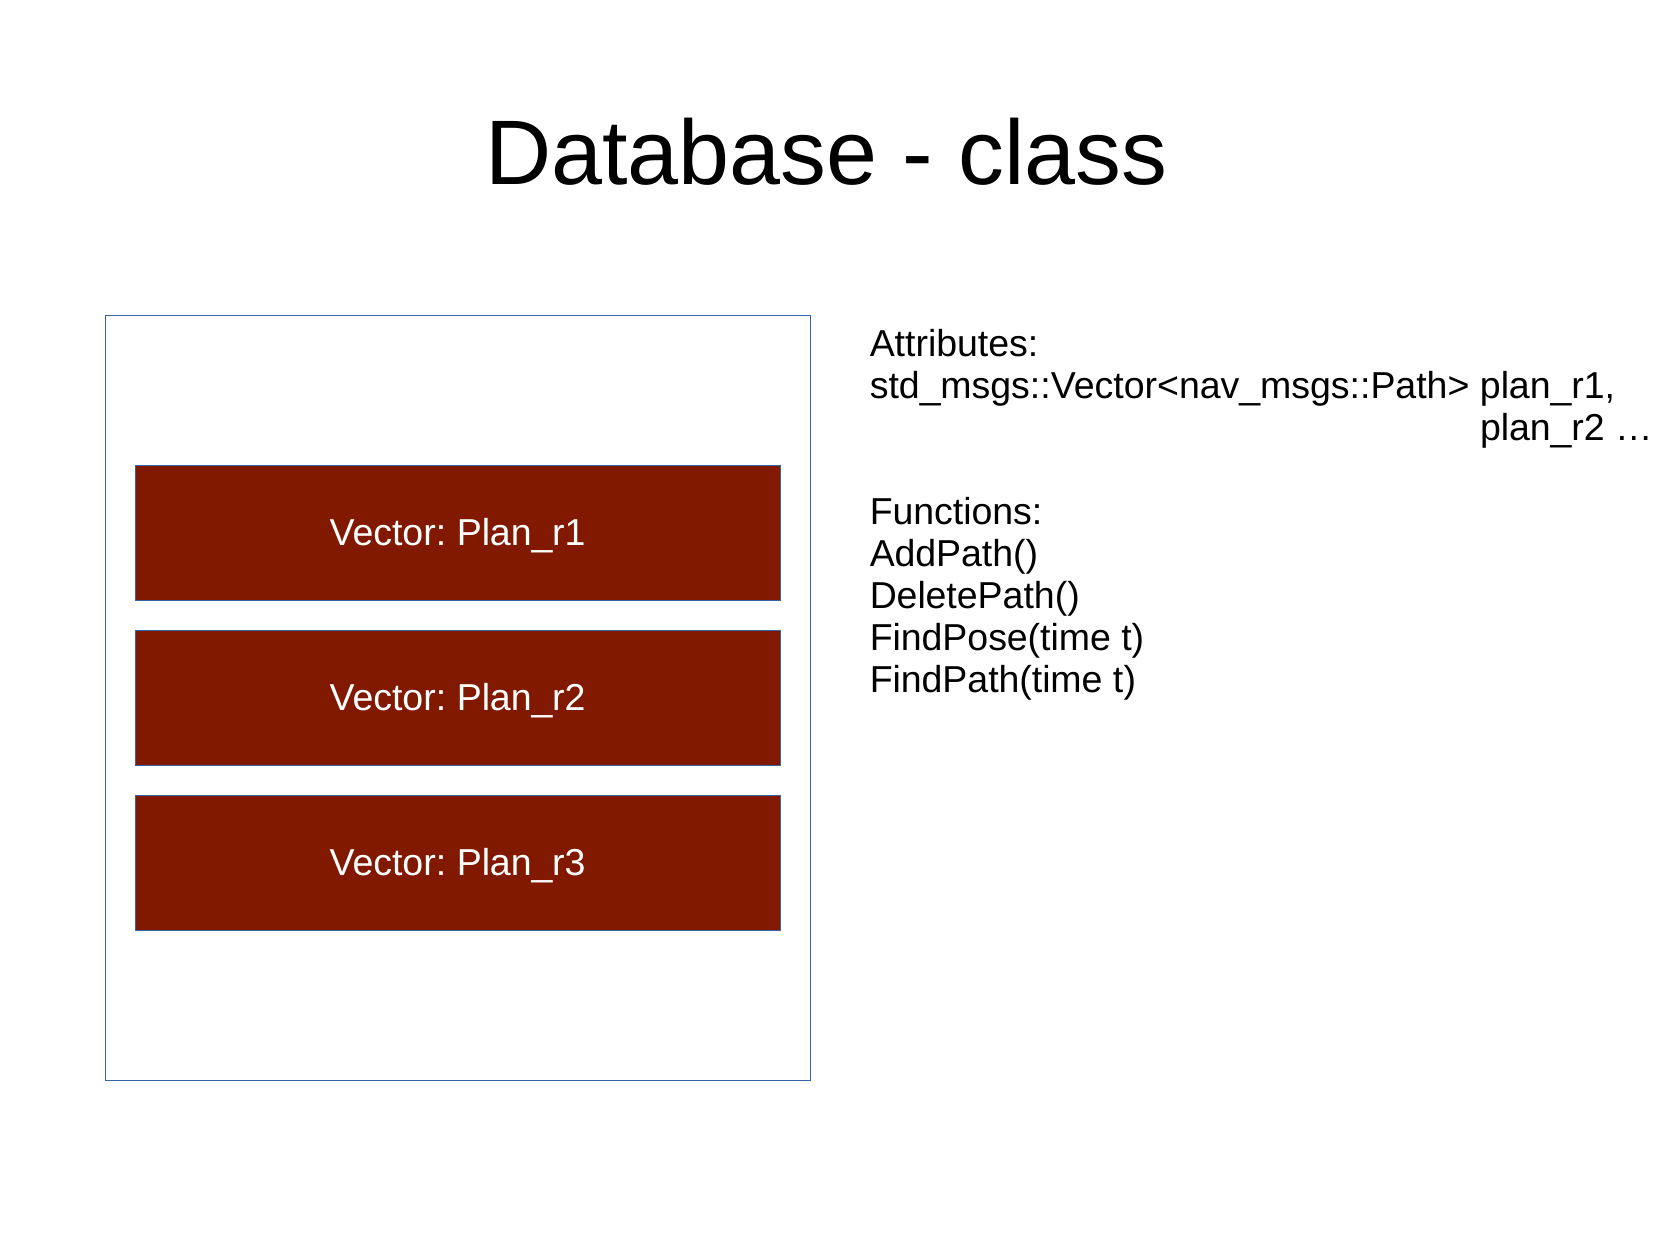

# Database - class
Attributes:
std_msgs::Vector<nav_msgs::Path> plan_r1,
								 plan_r2 …
Functions:
AddPath()
DeletePath()
FindPose(time t)
FindPath(time t)
Vector: Plan_r1
Vector: Plan_r2
Vector: Plan_r3